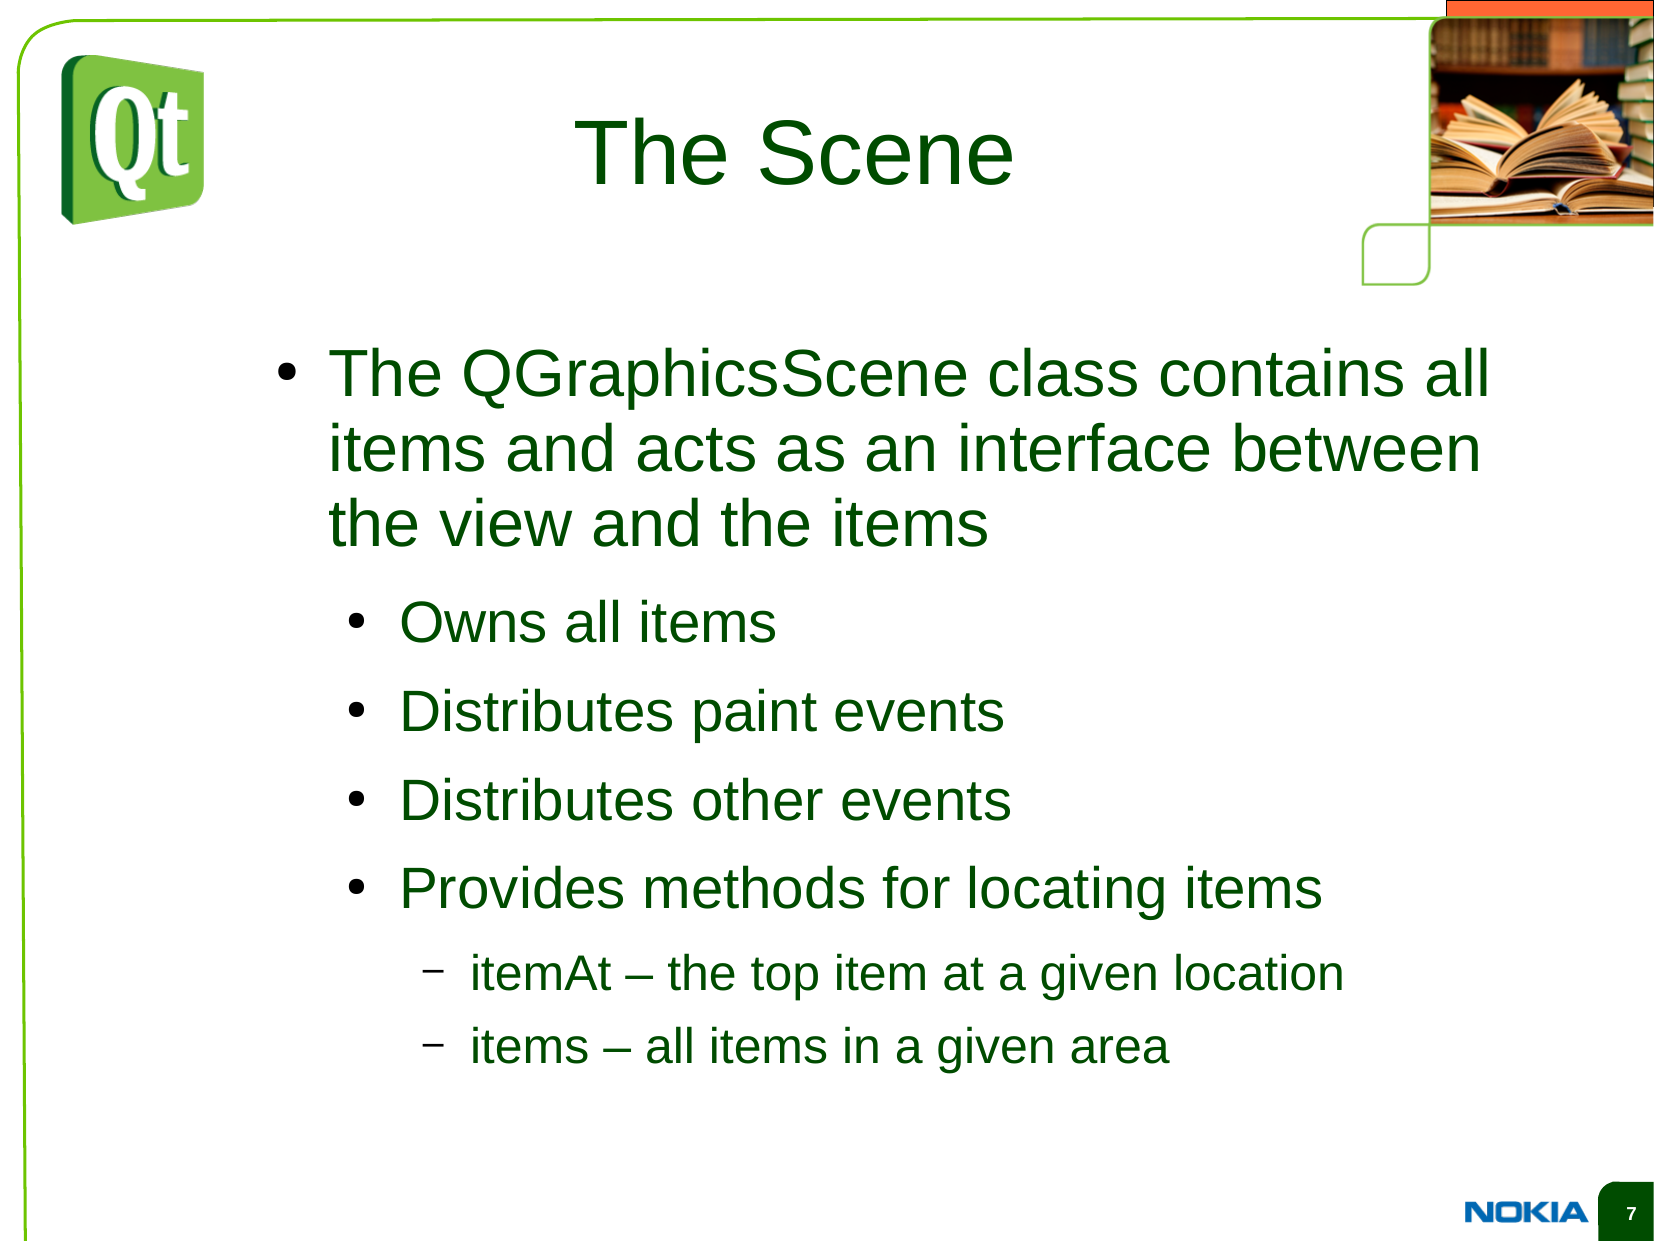

# The Scene
The QGraphicsScene class contains all items and acts as an interface between the view and the items
Owns all items
Distributes paint events
Distributes other events
Provides methods for locating items
itemAt – the top item at a given location
items – all items in a given area